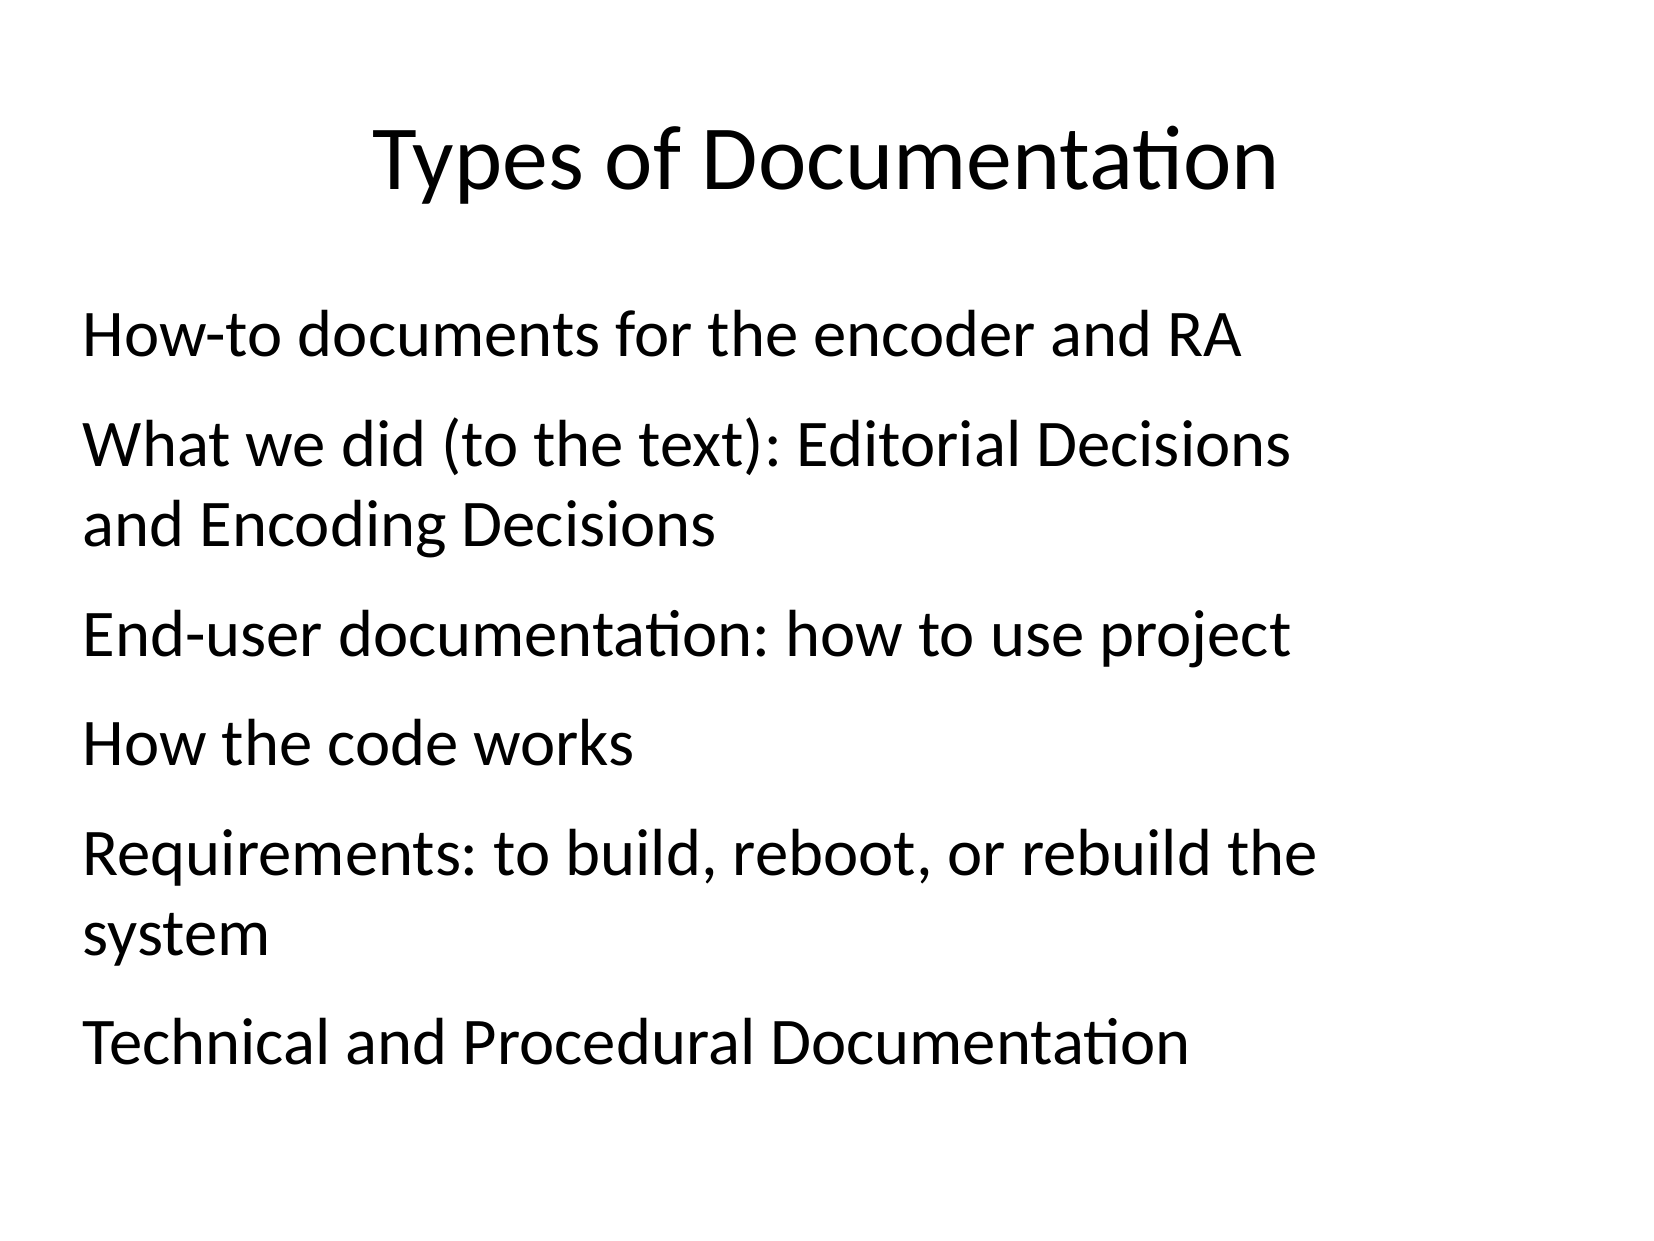

# Types of Documentation
How-to documents for the encoder and RA
What we did (to the text): Editorial Decisions and Encoding Decisions
End-user documentation: how to use project
How the code works
Requirements: to build, reboot, or rebuild the system
Technical and Procedural Documentation